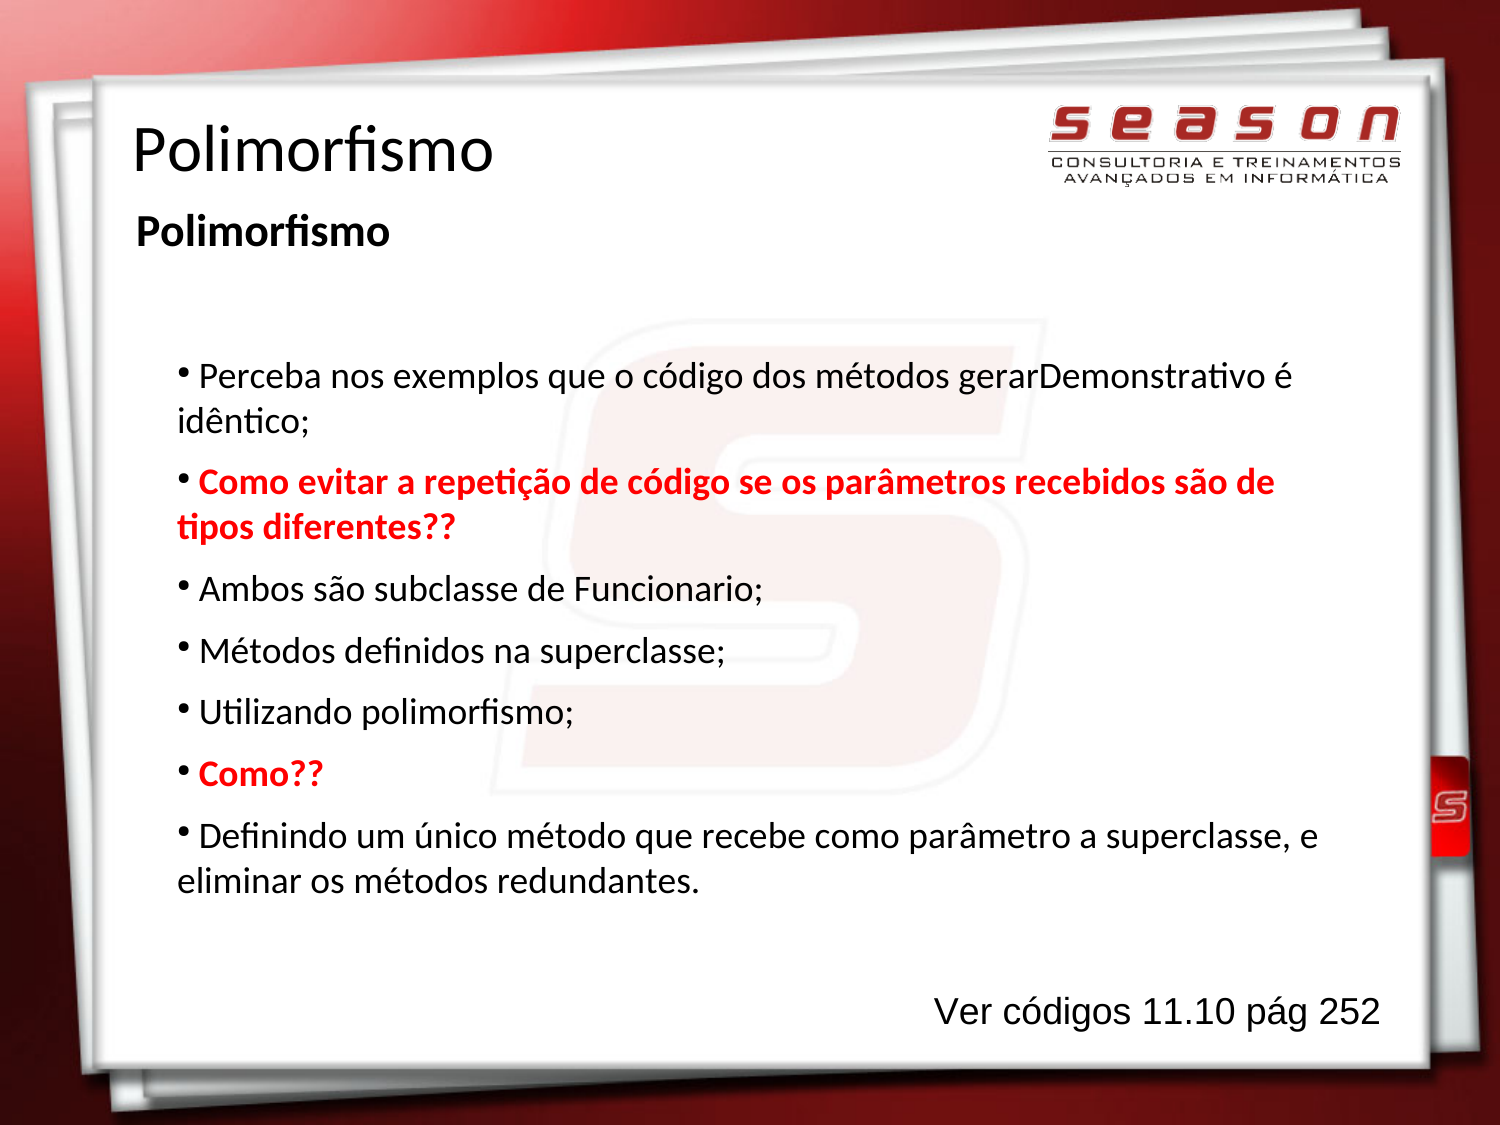

# Polimorfismo
Polimorfismo
 Perceba nos exemplos que o código dos métodos gerarDemonstrativo é idêntico;
 Como evitar a repetição de código se os parâmetros recebidos são de tipos diferentes??
 Ambos são subclasse de Funcionario;
 Métodos definidos na superclasse;
 Utilizando polimorfismo;
 Como??
 Definindo um único método que recebe como parâmetro a superclasse, e eliminar os métodos redundantes.
Ver códigos 11.10 pág 252